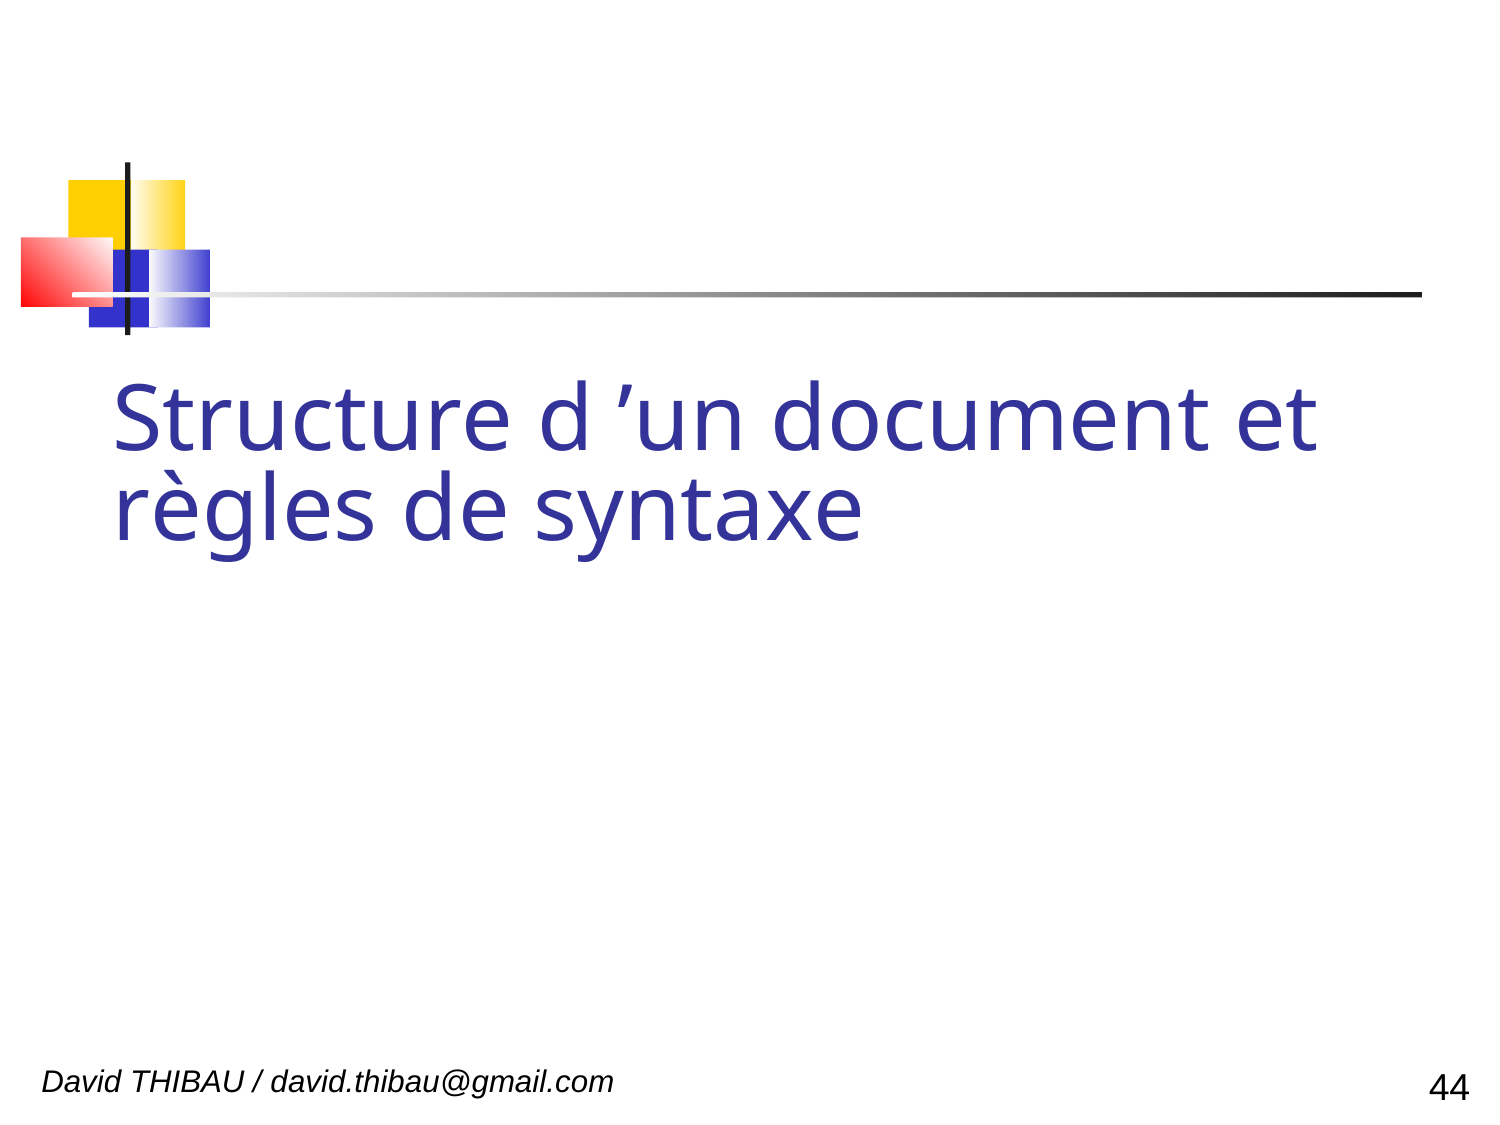

# Structure d ’un document et règles de syntaxe